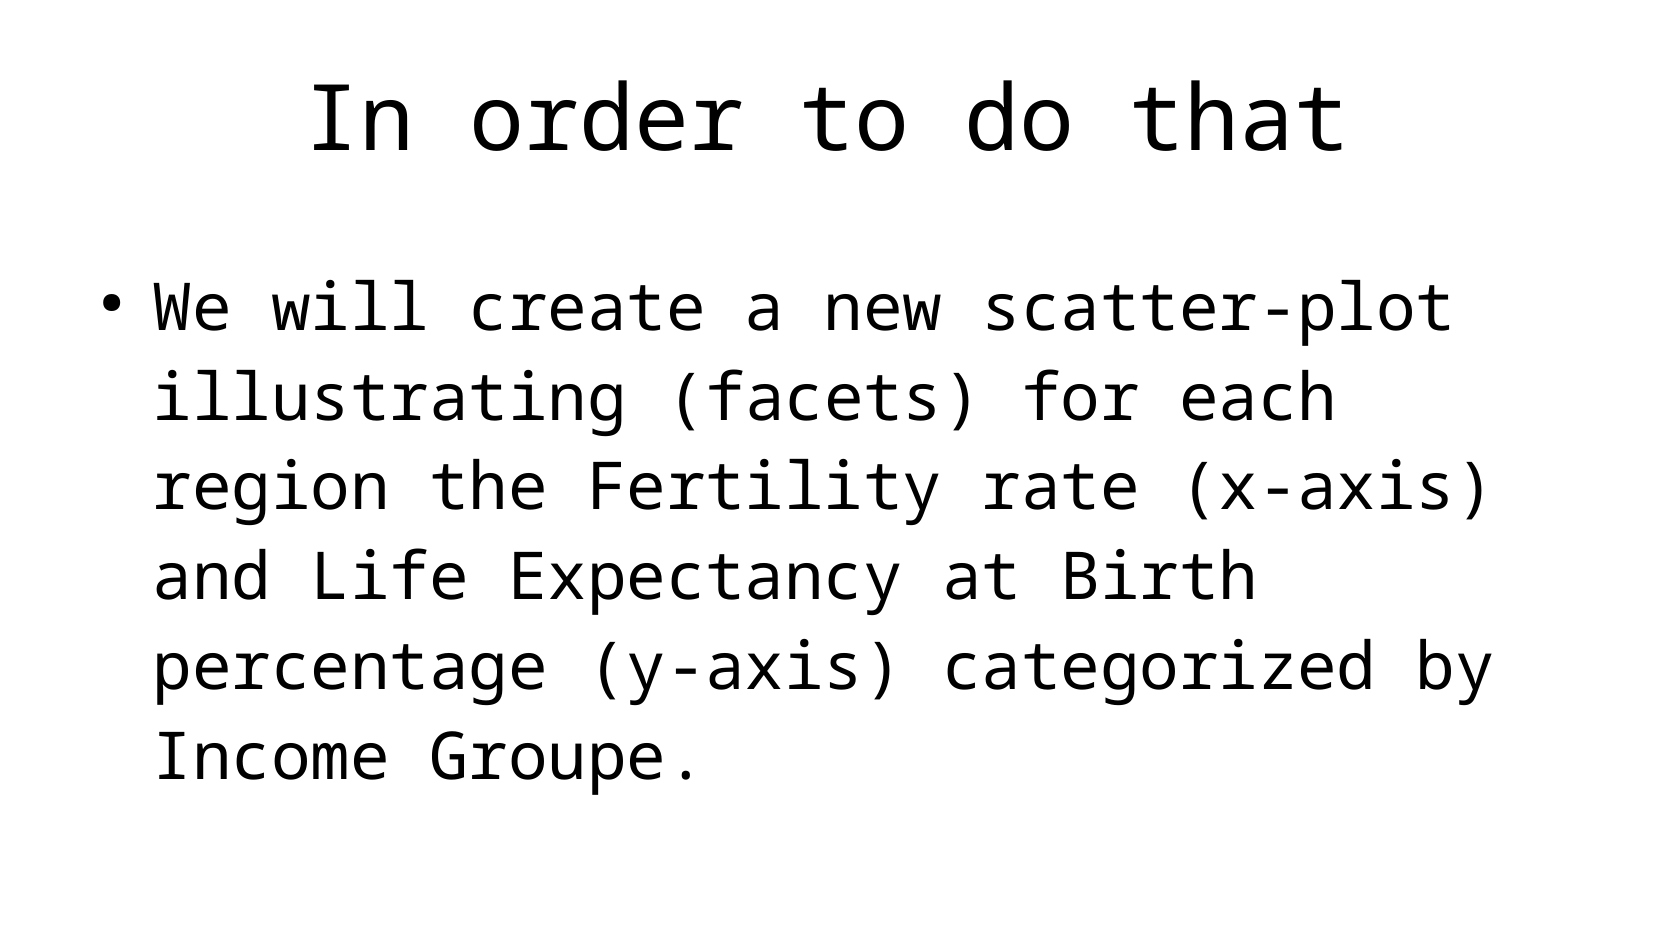

# In order to do that
We will create a new scatter-plot illustrating (facets) for each region the Fertility rate (x-axis) and Life Expectancy at Birth percentage (y-axis) categorized by Income Groupe.